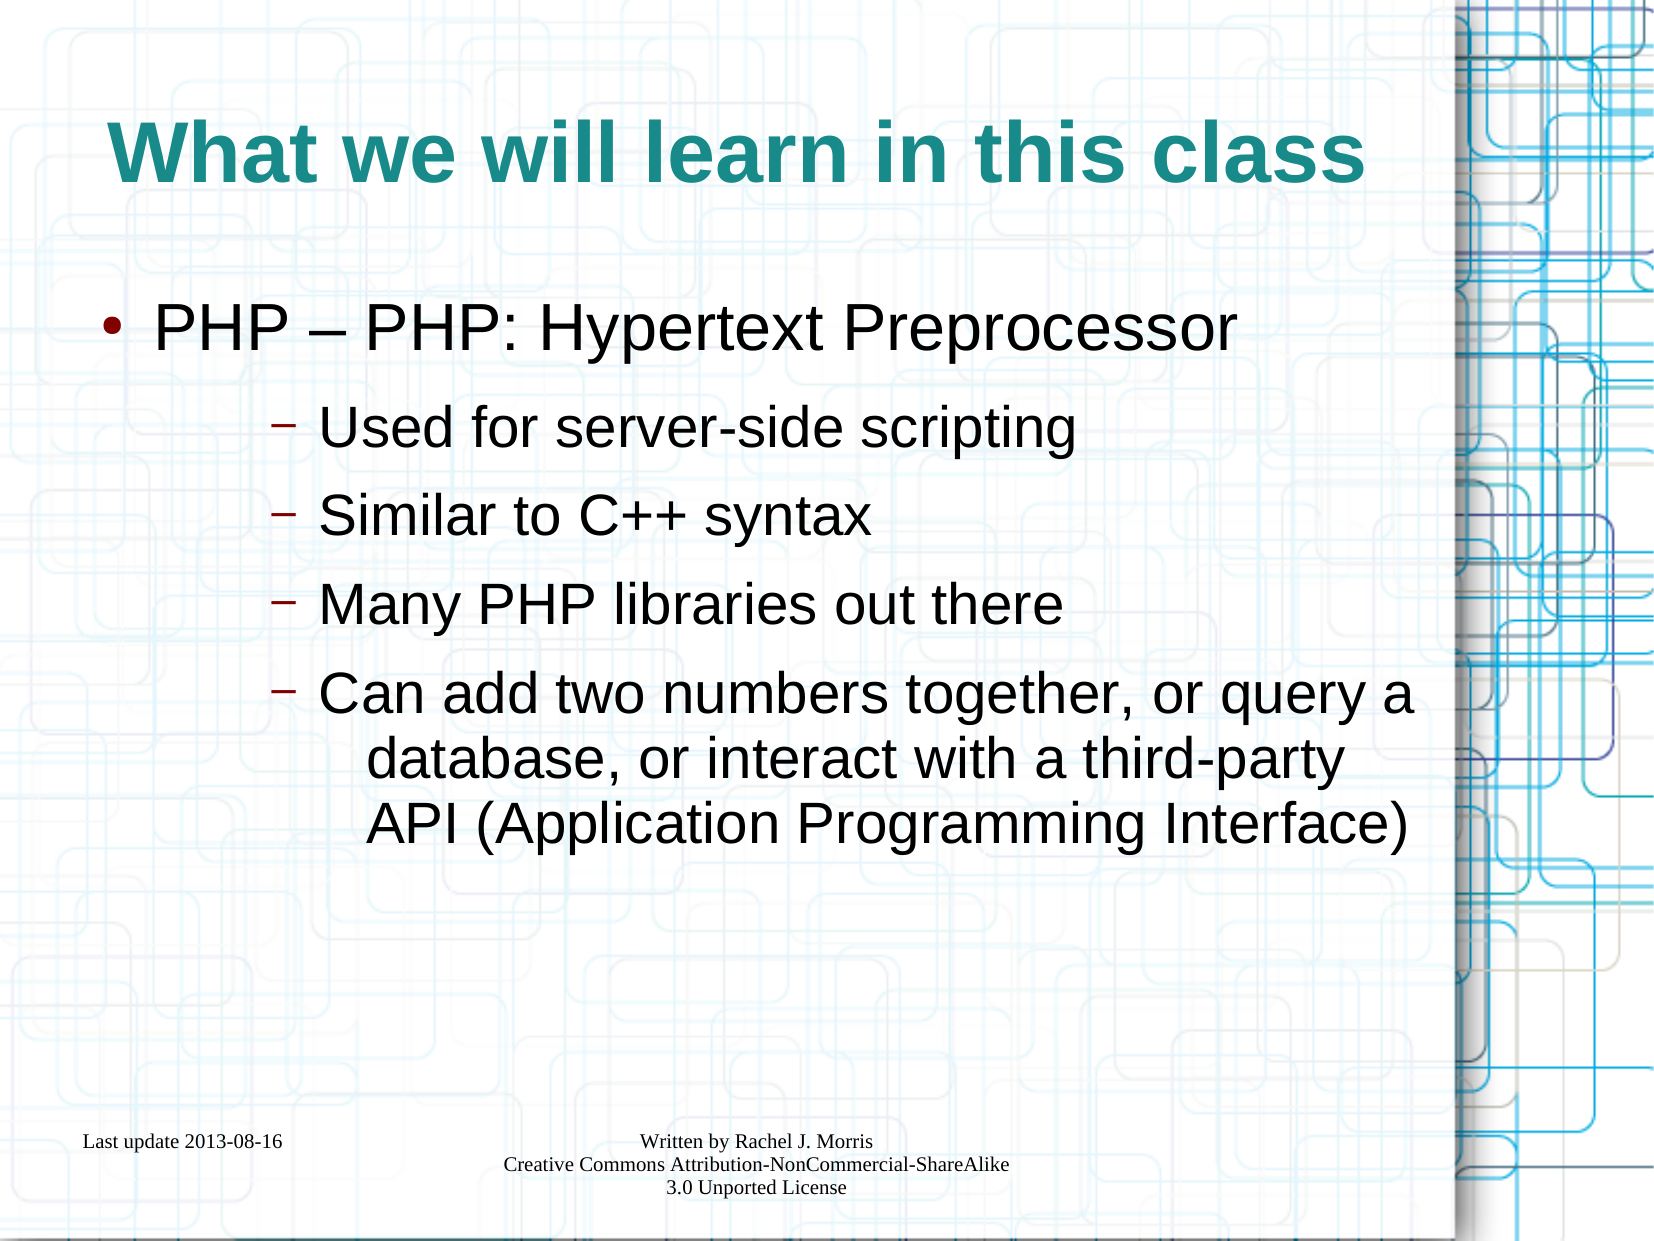

# What we will learn in this class
PHP – PHP: Hypertext Preprocessor
Used for server-side scripting
Similar to C++ syntax
Many PHP libraries out there
Can add two numbers together, or query a database, or interact with a third-party API (Application Programming Interface)